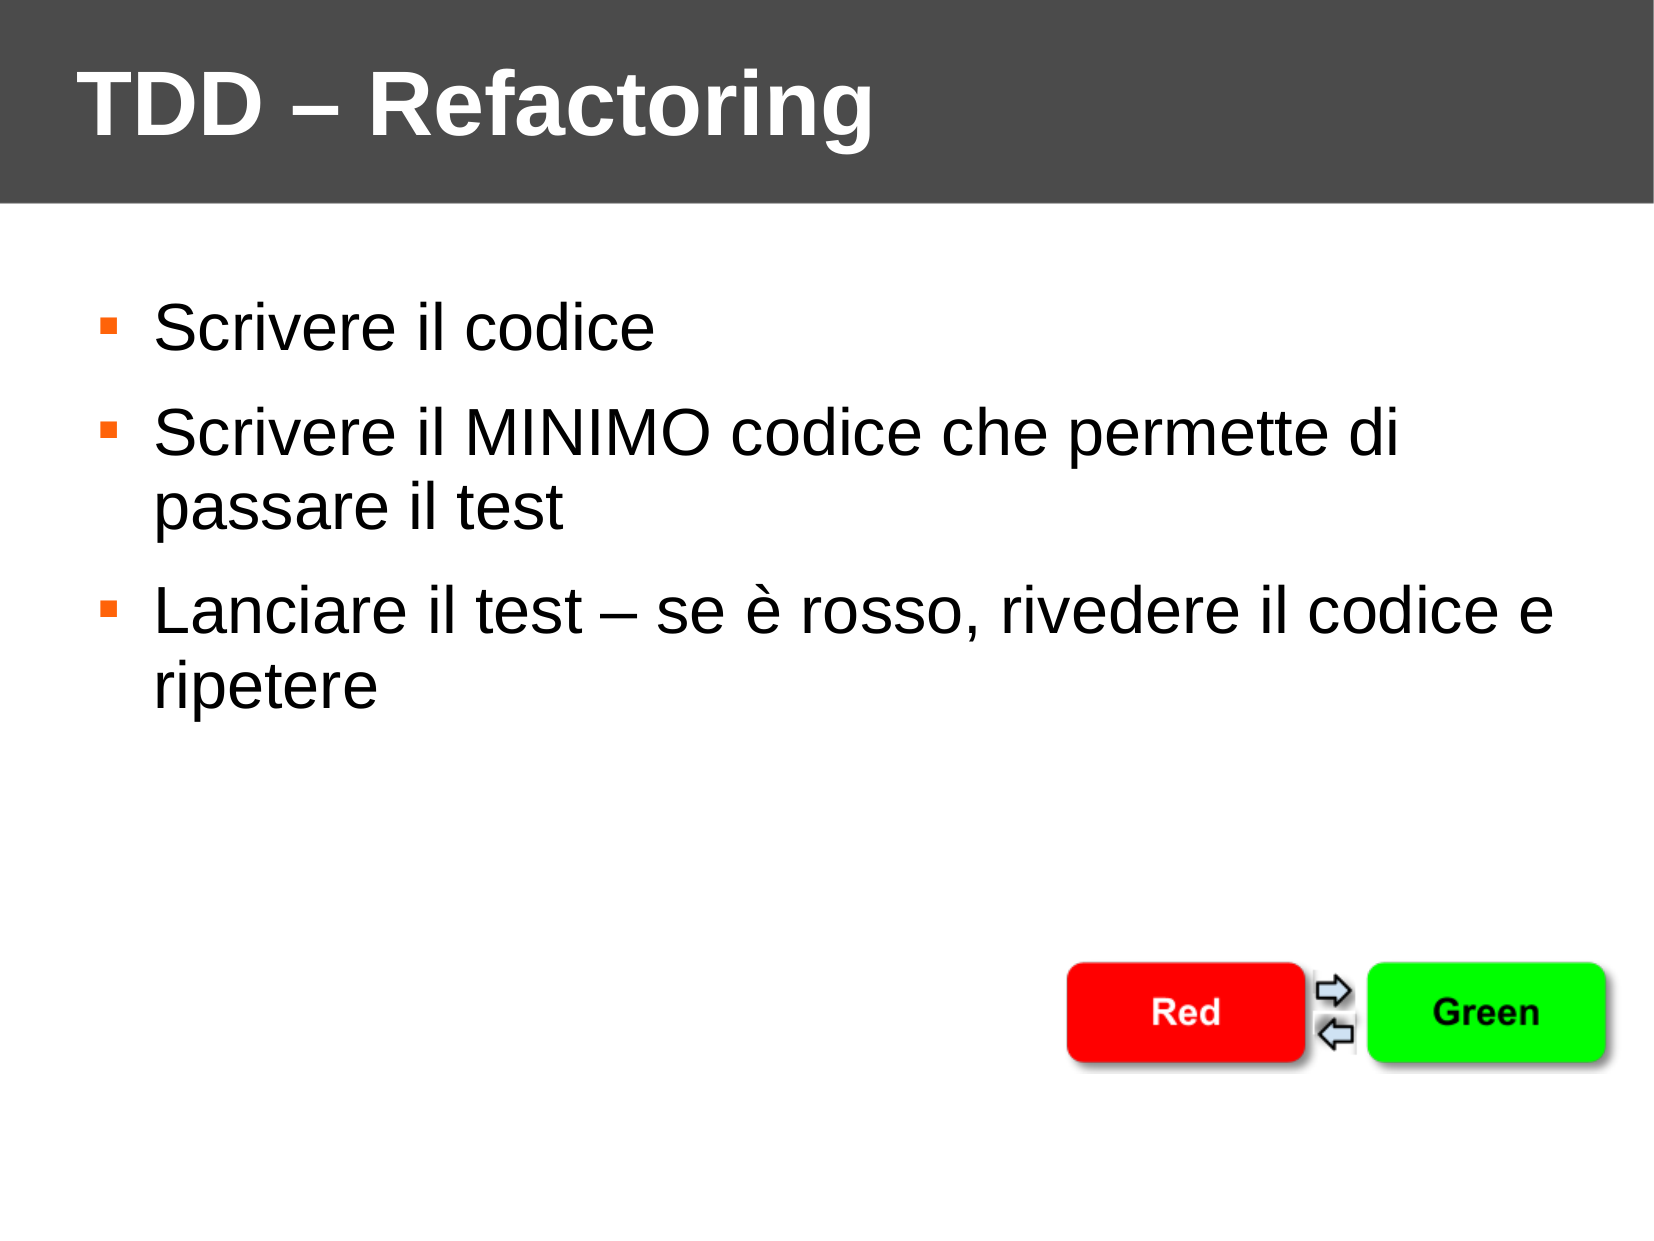

# TDD – Refactoring
Scrivere il codice
Scrivere il MINIMO codice che permette di passare il test
Lanciare il test – se è rosso, rivedere il codice e ripetere